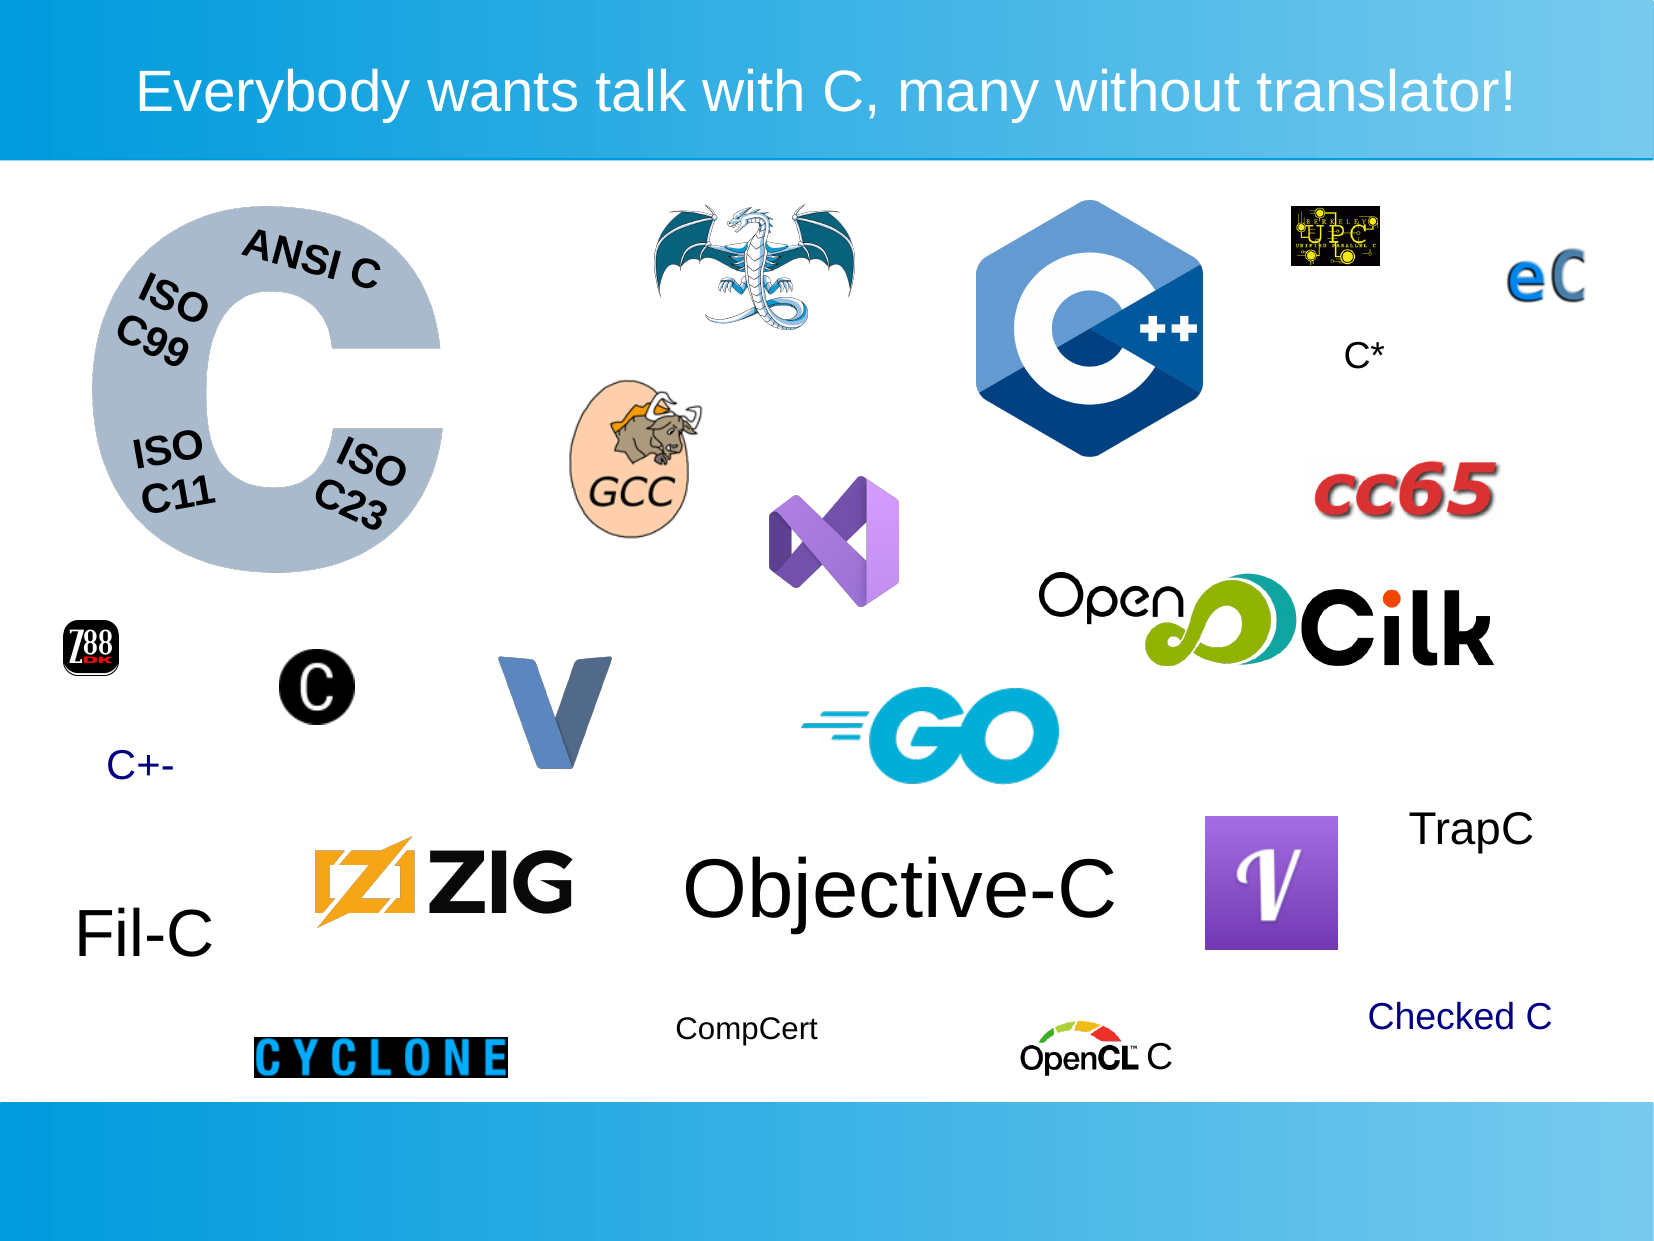

# Everybody wants talk with C, many without translator!
ANSI C
ISO C99
C*
ISO C11
ISO C23
C+-
TrapC
Objective-C
Fil-C
Checked C
CompCert
C